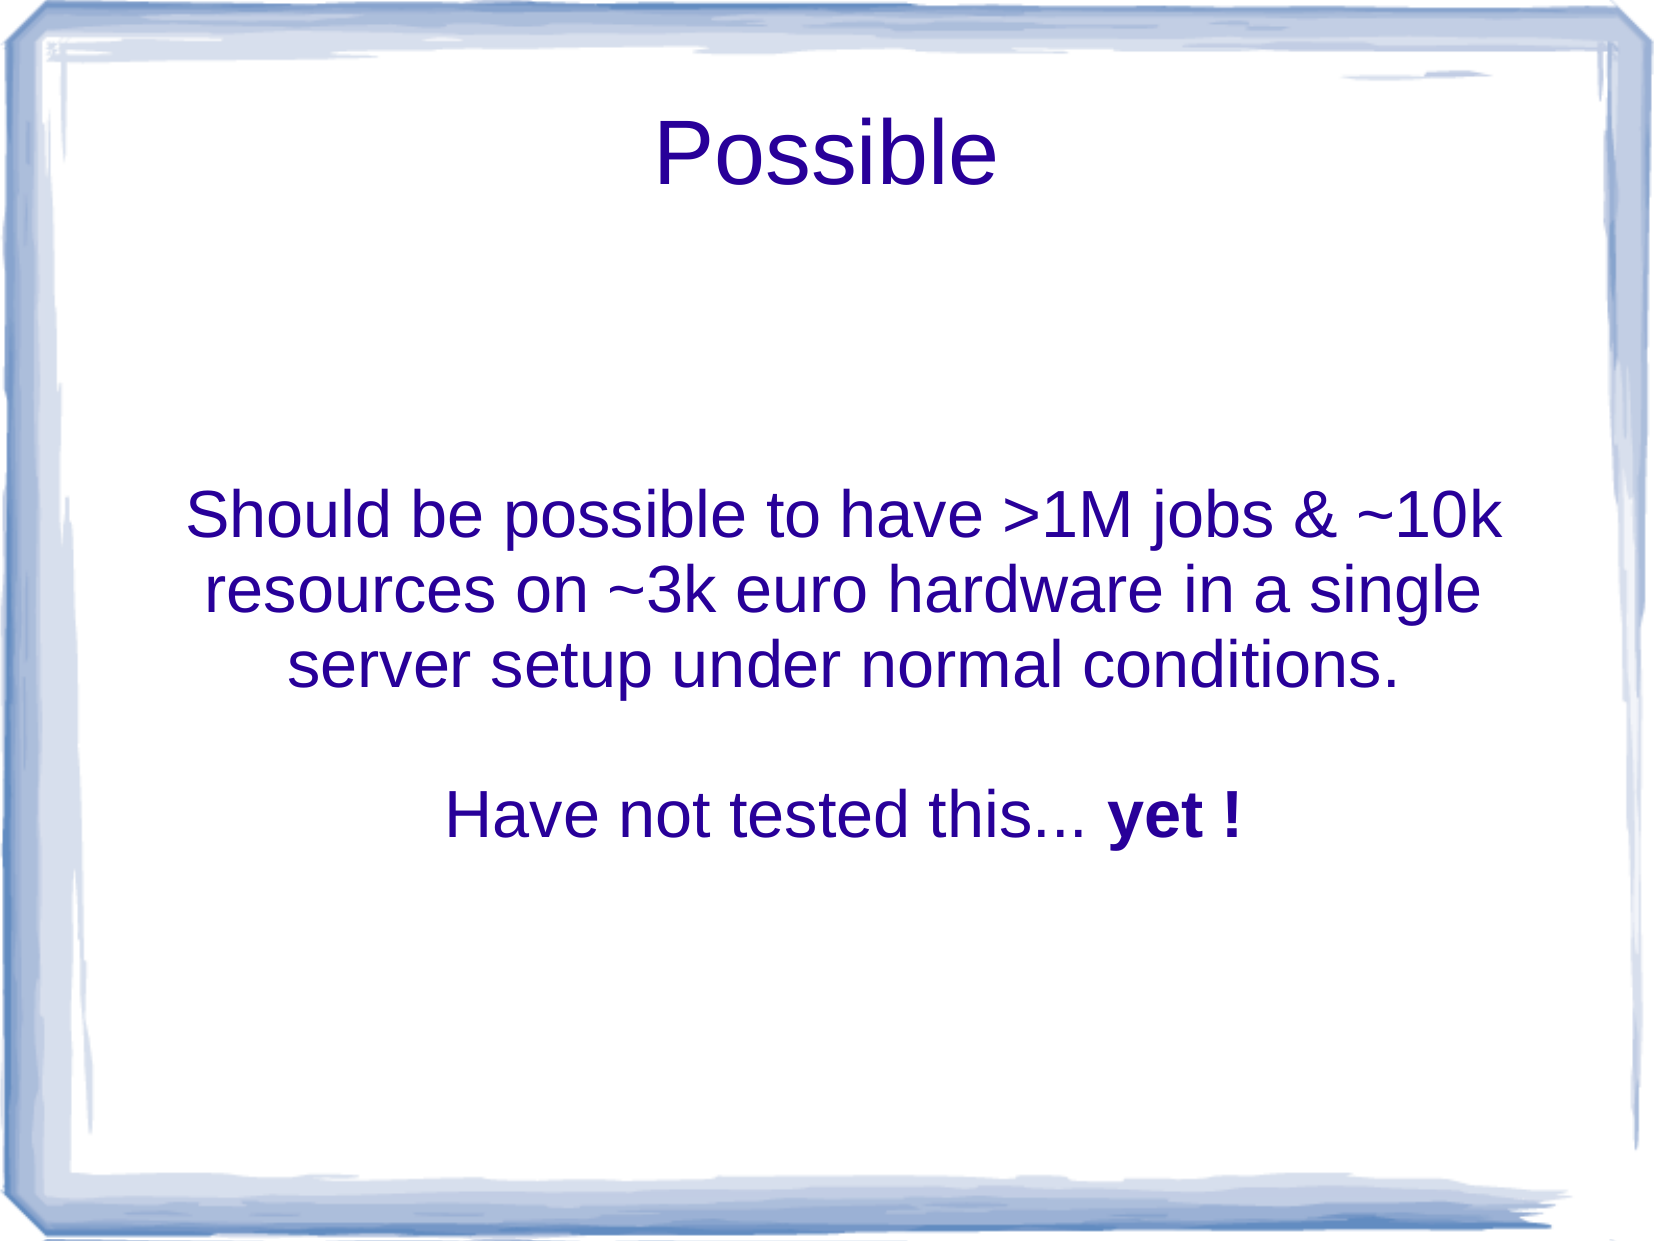

# Possible
Should be possible to have >1M jobs & ~10k resources on ~3k euro hardware in a single server setup under normal conditions.
Have not tested this... yet !